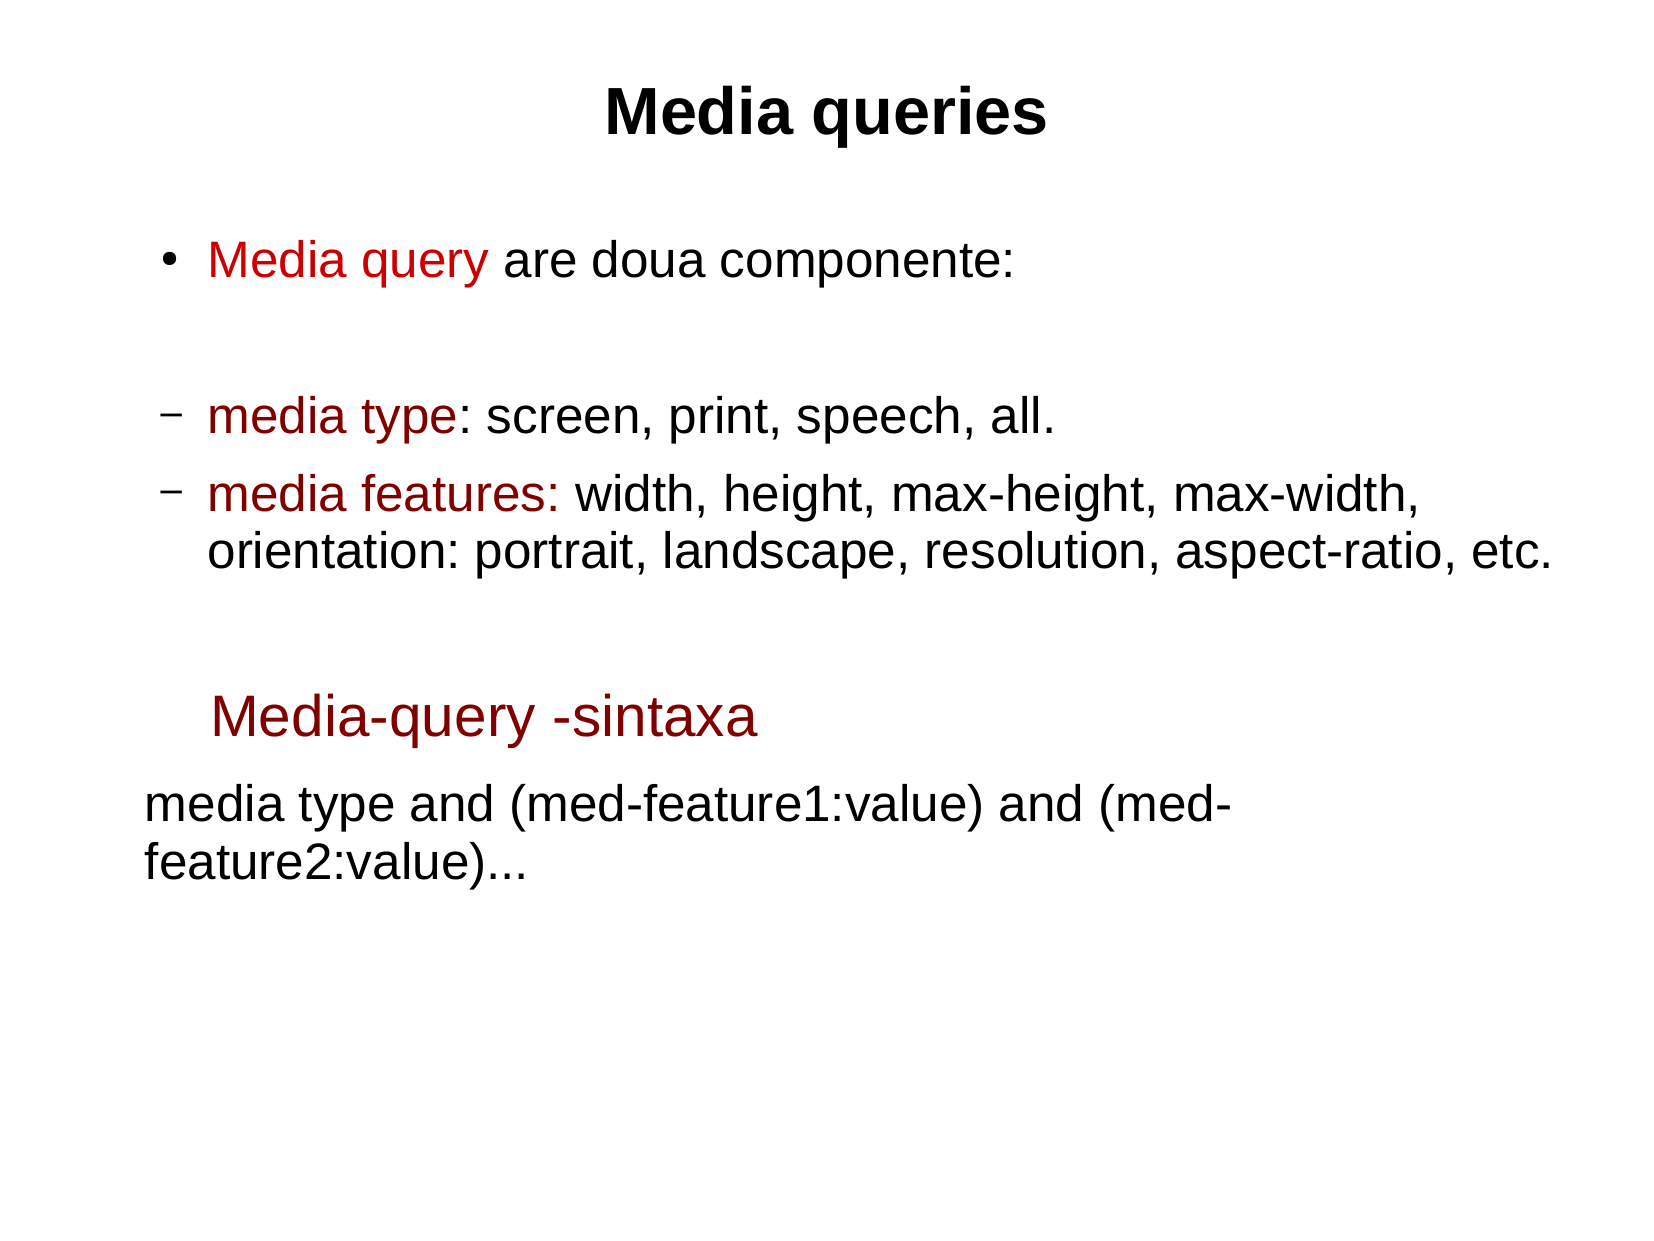

# Media queries
Media query are doua componente:
media type: screen, print, speech, all.
media features: width, height, max-height, max-width, orientation: portrait, landscape, resolution, aspect-ratio, etc.
 Media-query -sintaxa
media type and (med-feature1:value) and (med-feature2:value)...